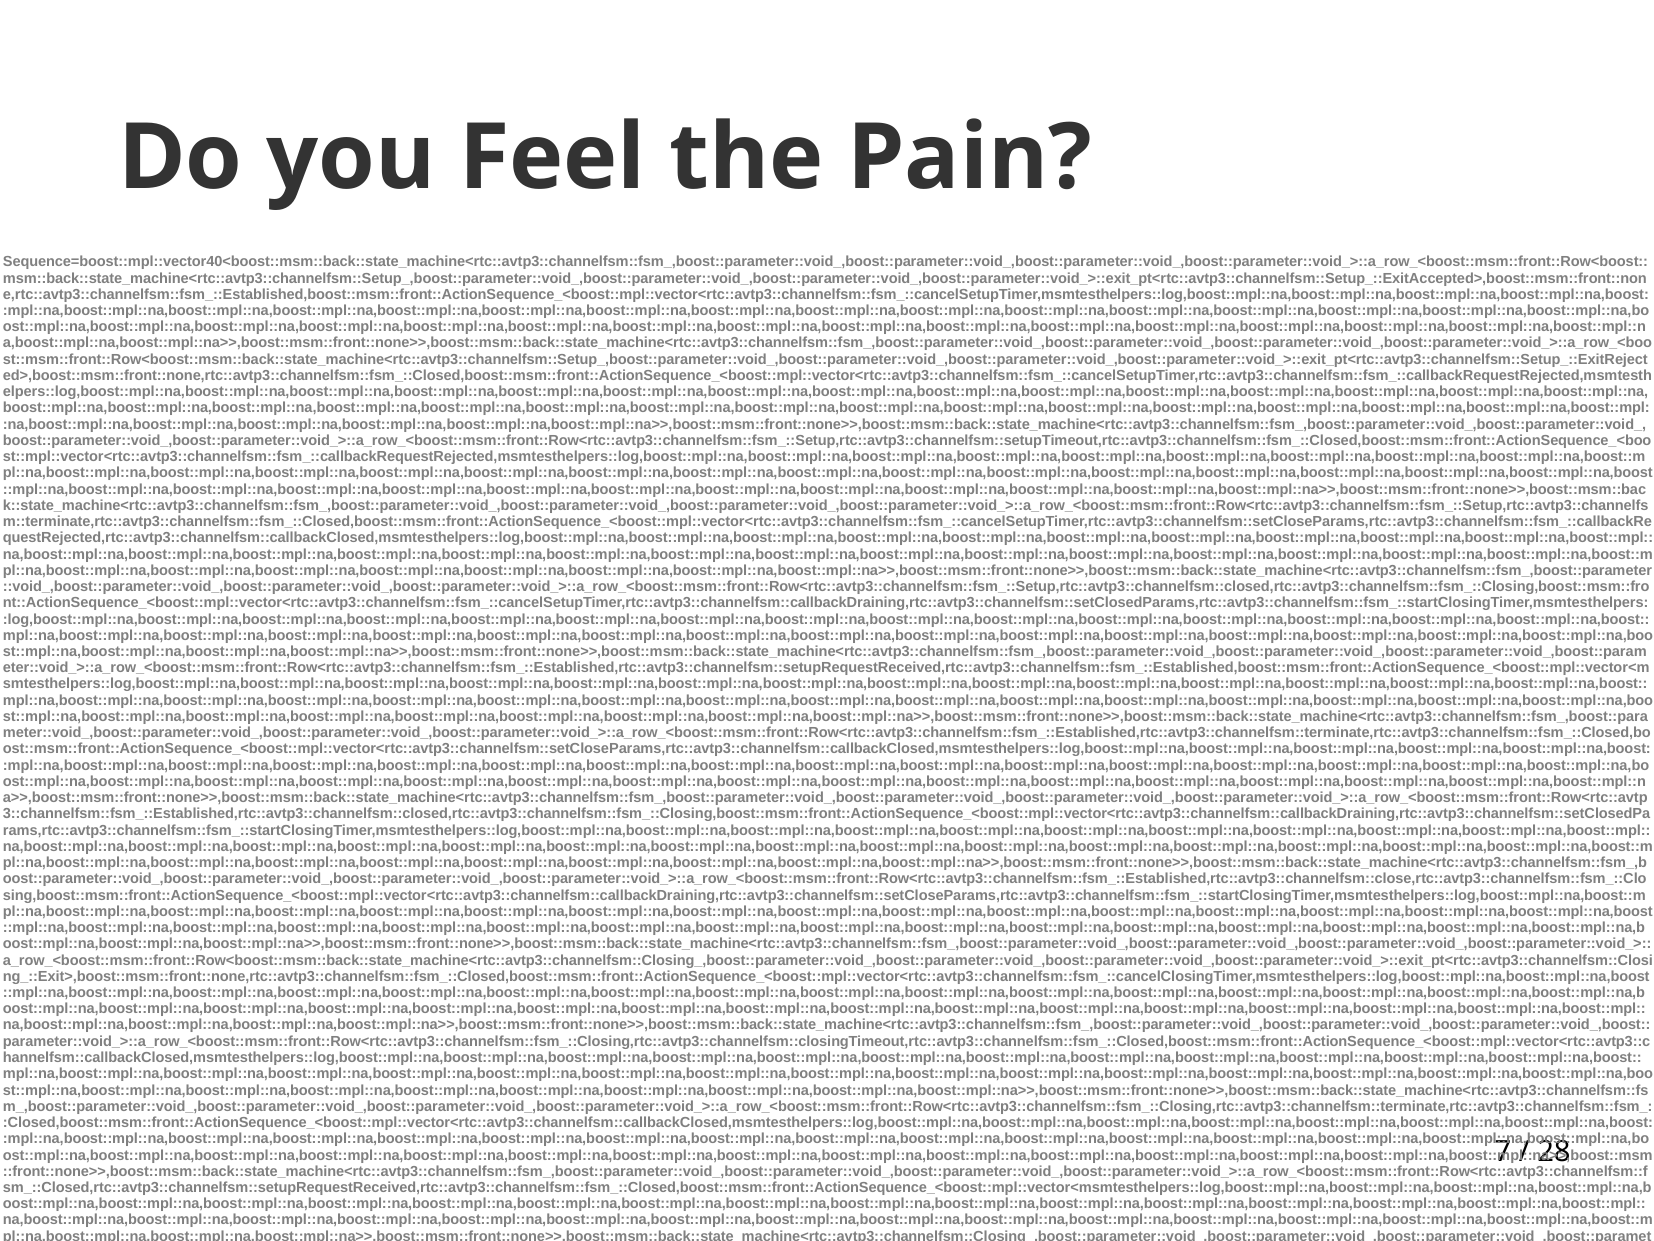

# Do you Feel the Pain?
Sequence=boost::mpl::vector40<boost::msm::back::state_machine<rtc::avtp3::channelfsm::fsm_,boost::parameter::void_,boost::parameter::void_,boost::parameter::void_,boost::parameter::void_>::a_row_<boost::msm::front::Row<boost::msm::back::state_machine<rtc::avtp3::channelfsm::Setup_,boost::parameter::void_,boost::parameter::void_,boost::parameter::void_,boost::parameter::void_>::exit_pt<rtc::avtp3::channelfsm::Setup_::ExitAccepted>,boost::msm::front::none,rtc::avtp3::channelfsm::fsm_::Established,boost::msm::front::ActionSequence_<boost::mpl::vector<rtc::avtp3::channelfsm::fsm_::cancelSetupTimer,msmtesthelpers::log,boost::mpl::na,boost::mpl::na,boost::mpl::na,boost::mpl::na,boost::mpl::na,boost::mpl::na,boost::mpl::na,boost::mpl::na,boost::mpl::na,boost::mpl::na,boost::mpl::na,boost::mpl::na,boost::mpl::na,boost::mpl::na,boost::mpl::na,boost::mpl::na,boost::mpl::na,boost::mpl::na,boost::mpl::na,boost::mpl::na,boost::mpl::na,boost::mpl::na,boost::mpl::na,boost::mpl::na,boost::mpl::na,boost::mpl::na,boost::mpl::na,boost::mpl::na,boost::mpl::na,boost::mpl::na,boost::mpl::na,boost::mpl::na,boost::mpl::na,boost::mpl::na,boost::mpl::na,boost::mpl::na,boost::mpl::na,boost::mpl::na>>,boost::msm::front::none>>,boost::msm::back::state_machine<rtc::avtp3::channelfsm::fsm_,boost::parameter::void_,boost::parameter::void_,boost::parameter::void_,boost::parameter::void_>::a_row_<boost::msm::front::Row<boost::msm::back::state_machine<rtc::avtp3::channelfsm::Setup_,boost::parameter::void_,boost::parameter::void_,boost::parameter::void_,boost::parameter::void_>::exit_pt<rtc::avtp3::channelfsm::Setup_::ExitRejected>,boost::msm::front::none,rtc::avtp3::channelfsm::fsm_::Closed,boost::msm::front::ActionSequence_<boost::mpl::vector<rtc::avtp3::channelfsm::fsm_::cancelSetupTimer,rtc::avtp3::channelfsm::fsm_::callbackRequestRejected,msmtesthelpers::log,boost::mpl::na,boost::mpl::na,boost::mpl::na,boost::mpl::na,boost::mpl::na,boost::mpl::na,boost::mpl::na,boost::mpl::na,boost::mpl::na,boost::mpl::na,boost::mpl::na,boost::mpl::na,boost::mpl::na,boost::mpl::na,boost::mpl::na,boost::mpl::na,boost::mpl::na,boost::mpl::na,boost::mpl::na,boost::mpl::na,boost::mpl::na,boost::mpl::na,boost::mpl::na,boost::mpl::na,boost::mpl::na,boost::mpl::na,boost::mpl::na,boost::mpl::na,boost::mpl::na,boost::mpl::na,boost::mpl::na,boost::mpl::na,boost::mpl::na,boost::mpl::na,boost::mpl::na,boost::mpl::na,boost::mpl::na>>,boost::msm::front::none>>,boost::msm::back::state_machine<rtc::avtp3::channelfsm::fsm_,boost::parameter::void_,boost::parameter::void_,boost::parameter::void_,boost::parameter::void_>::a_row_<boost::msm::front::Row<rtc::avtp3::channelfsm::fsm_::Setup,rtc::avtp3::channelfsm::setupTimeout,rtc::avtp3::channelfsm::fsm_::Closed,boost::msm::front::ActionSequence_<boost::mpl::vector<rtc::avtp3::channelfsm::fsm_::callbackRequestRejected,msmtesthelpers::log,boost::mpl::na,boost::mpl::na,boost::mpl::na,boost::mpl::na,boost::mpl::na,boost::mpl::na,boost::mpl::na,boost::mpl::na,boost::mpl::na,boost::mpl::na,boost::mpl::na,boost::mpl::na,boost::mpl::na,boost::mpl::na,boost::mpl::na,boost::mpl::na,boost::mpl::na,boost::mpl::na,boost::mpl::na,boost::mpl::na,boost::mpl::na,boost::mpl::na,boost::mpl::na,boost::mpl::na,boost::mpl::na,boost::mpl::na,boost::mpl::na,boost::mpl::na,boost::mpl::na,boost::mpl::na,boost::mpl::na,boost::mpl::na,boost::mpl::na,boost::mpl::na,boost::mpl::na,boost::mpl::na,boost::mpl::na,boost::mpl::na>>,boost::msm::front::none>>,boost::msm::back::state_machine<rtc::avtp3::channelfsm::fsm_,boost::parameter::void_,boost::parameter::void_,boost::parameter::void_,boost::parameter::void_>::a_row_<boost::msm::front::Row<rtc::avtp3::channelfsm::fsm_::Setup,rtc::avtp3::channelfsm::terminate,rtc::avtp3::channelfsm::fsm_::Closed,boost::msm::front::ActionSequence_<boost::mpl::vector<rtc::avtp3::channelfsm::fsm_::cancelSetupTimer,rtc::avtp3::channelfsm::setCloseParams,rtc::avtp3::channelfsm::fsm_::callbackRequestRejected,rtc::avtp3::channelfsm::callbackClosed,msmtesthelpers::log,boost::mpl::na,boost::mpl::na,boost::mpl::na,boost::mpl::na,boost::mpl::na,boost::mpl::na,boost::mpl::na,boost::mpl::na,boost::mpl::na,boost::mpl::na,boost::mpl::na,boost::mpl::na,boost::mpl::na,boost::mpl::na,boost::mpl::na,boost::mpl::na,boost::mpl::na,boost::mpl::na,boost::mpl::na,boost::mpl::na,boost::mpl::na,boost::mpl::na,boost::mpl::na,boost::mpl::na,boost::mpl::na,boost::mpl::na,boost::mpl::na,boost::mpl::na,boost::mpl::na,boost::mpl::na,boost::mpl::na,boost::mpl::na,boost::mpl::na,boost::mpl::na,boost::mpl::na>>,boost::msm::front::none>>,boost::msm::back::state_machine<rtc::avtp3::channelfsm::fsm_,boost::parameter::void_,boost::parameter::void_,boost::parameter::void_,boost::parameter::void_>::a_row_<boost::msm::front::Row<rtc::avtp3::channelfsm::fsm_::Setup,rtc::avtp3::channelfsm::closed,rtc::avtp3::channelfsm::fsm_::Closing,boost::msm::front::ActionSequence_<boost::mpl::vector<rtc::avtp3::channelfsm::fsm_::cancelSetupTimer,rtc::avtp3::channelfsm::callbackDraining,rtc::avtp3::channelfsm::setClosedParams,rtc::avtp3::channelfsm::fsm_::startClosingTimer,msmtesthelpers::log,boost::mpl::na,boost::mpl::na,boost::mpl::na,boost::mpl::na,boost::mpl::na,boost::mpl::na,boost::mpl::na,boost::mpl::na,boost::mpl::na,boost::mpl::na,boost::mpl::na,boost::mpl::na,boost::mpl::na,boost::mpl::na,boost::mpl::na,boost::mpl::na,boost::mpl::na,boost::mpl::na,boost::mpl::na,boost::mpl::na,boost::mpl::na,boost::mpl::na,boost::mpl::na,boost::mpl::na,boost::mpl::na,boost::mpl::na,boost::mpl::na,boost::mpl::na,boost::mpl::na,boost::mpl::na,boost::mpl::na,boost::mpl::na,boost::mpl::na,boost::mpl::na,boost::mpl::na>>,boost::msm::front::none>>,boost::msm::back::state_machine<rtc::avtp3::channelfsm::fsm_,boost::parameter::void_,boost::parameter::void_,boost::parameter::void_,boost::parameter::void_>::a_row_<boost::msm::front::Row<rtc::avtp3::channelfsm::fsm_::Established,rtc::avtp3::channelfsm::setupRequestReceived,rtc::avtp3::channelfsm::fsm_::Established,boost::msm::front::ActionSequence_<boost::mpl::vector<msmtesthelpers::log,boost::mpl::na,boost::mpl::na,boost::mpl::na,boost::mpl::na,boost::mpl::na,boost::mpl::na,boost::mpl::na,boost::mpl::na,boost::mpl::na,boost::mpl::na,boost::mpl::na,boost::mpl::na,boost::mpl::na,boost::mpl::na,boost::mpl::na,boost::mpl::na,boost::mpl::na,boost::mpl::na,boost::mpl::na,boost::mpl::na,boost::mpl::na,boost::mpl::na,boost::mpl::na,boost::mpl::na,boost::mpl::na,boost::mpl::na,boost::mpl::na,boost::mpl::na,boost::mpl::na,boost::mpl::na,boost::mpl::na,boost::mpl::na,boost::mpl::na,boost::mpl::na,boost::mpl::na,boost::mpl::na,boost::mpl::na,boost::mpl::na,boost::mpl::na>>,boost::msm::front::none>>,boost::msm::back::state_machine<rtc::avtp3::channelfsm::fsm_,boost::parameter::void_,boost::parameter::void_,boost::parameter::void_,boost::parameter::void_>::a_row_<boost::msm::front::Row<rtc::avtp3::channelfsm::fsm_::Established,rtc::avtp3::channelfsm::terminate,rtc::avtp3::channelfsm::fsm_::Closed,boost::msm::front::ActionSequence_<boost::mpl::vector<rtc::avtp3::channelfsm::setCloseParams,rtc::avtp3::channelfsm::callbackClosed,msmtesthelpers::log,boost::mpl::na,boost::mpl::na,boost::mpl::na,boost::mpl::na,boost::mpl::na,boost::mpl::na,boost::mpl::na,boost::mpl::na,boost::mpl::na,boost::mpl::na,boost::mpl::na,boost::mpl::na,boost::mpl::na,boost::mpl::na,boost::mpl::na,boost::mpl::na,boost::mpl::na,boost::mpl::na,boost::mpl::na,boost::mpl::na,boost::mpl::na,boost::mpl::na,boost::mpl::na,boost::mpl::na,boost::mpl::na,boost::mpl::na,boost::mpl::na,boost::mpl::na,boost::mpl::na,boost::mpl::na,boost::mpl::na,boost::mpl::na,boost::mpl::na,boost::mpl::na,boost::mpl::na,boost::mpl::na,boost::mpl::na>>,boost::msm::front::none>>,boost::msm::back::state_machine<rtc::avtp3::channelfsm::fsm_,boost::parameter::void_,boost::parameter::void_,boost::parameter::void_,boost::parameter::void_>::a_row_<boost::msm::front::Row<rtc::avtp3::channelfsm::fsm_::Established,rtc::avtp3::channelfsm::closed,rtc::avtp3::channelfsm::fsm_::Closing,boost::msm::front::ActionSequence_<boost::mpl::vector<rtc::avtp3::channelfsm::callbackDraining,rtc::avtp3::channelfsm::setClosedParams,rtc::avtp3::channelfsm::fsm_::startClosingTimer,msmtesthelpers::log,boost::mpl::na,boost::mpl::na,boost::mpl::na,boost::mpl::na,boost::mpl::na,boost::mpl::na,boost::mpl::na,boost::mpl::na,boost::mpl::na,boost::mpl::na,boost::mpl::na,boost::mpl::na,boost::mpl::na,boost::mpl::na,boost::mpl::na,boost::mpl::na,boost::mpl::na,boost::mpl::na,boost::mpl::na,boost::mpl::na,boost::mpl::na,boost::mpl::na,boost::mpl::na,boost::mpl::na,boost::mpl::na,boost::mpl::na,boost::mpl::na,boost::mpl::na,boost::mpl::na,boost::mpl::na,boost::mpl::na,boost::mpl::na,boost::mpl::na,boost::mpl::na,boost::mpl::na,boost::mpl::na>>,boost::msm::front::none>>,boost::msm::back::state_machine<rtc::avtp3::channelfsm::fsm_,boost::parameter::void_,boost::parameter::void_,boost::parameter::void_,boost::parameter::void_>::a_row_<boost::msm::front::Row<rtc::avtp3::channelfsm::fsm_::Established,rtc::avtp3::channelfsm::close,rtc::avtp3::channelfsm::fsm_::Closing,boost::msm::front::ActionSequence_<boost::mpl::vector<rtc::avtp3::channelfsm::callbackDraining,rtc::avtp3::channelfsm::setCloseParams,rtc::avtp3::channelfsm::fsm_::startClosingTimer,msmtesthelpers::log,boost::mpl::na,boost::mpl::na,boost::mpl::na,boost::mpl::na,boost::mpl::na,boost::mpl::na,boost::mpl::na,boost::mpl::na,boost::mpl::na,boost::mpl::na,boost::mpl::na,boost::mpl::na,boost::mpl::na,boost::mpl::na,boost::mpl::na,boost::mpl::na,boost::mpl::na,boost::mpl::na,boost::mpl::na,boost::mpl::na,boost::mpl::na,boost::mpl::na,boost::mpl::na,boost::mpl::na,boost::mpl::na,boost::mpl::na,boost::mpl::na,boost::mpl::na,boost::mpl::na,boost::mpl::na,boost::mpl::na,boost::mpl::na,boost::mpl::na,boost::mpl::na,boost::mpl::na,boost::mpl::na>>,boost::msm::front::none>>,boost::msm::back::state_machine<rtc::avtp3::channelfsm::fsm_,boost::parameter::void_,boost::parameter::void_,boost::parameter::void_,boost::parameter::void_>::a_row_<boost::msm::front::Row<boost::msm::back::state_machine<rtc::avtp3::channelfsm::Closing_,boost::parameter::void_,boost::parameter::void_,boost::parameter::void_,boost::parameter::void_>::exit_pt<rtc::avtp3::channelfsm::Closing_::Exit>,boost::msm::front::none,rtc::avtp3::channelfsm::fsm_::Closed,boost::msm::front::ActionSequence_<boost::mpl::vector<rtc::avtp3::channelfsm::fsm_::cancelClosingTimer,msmtesthelpers::log,boost::mpl::na,boost::mpl::na,boost::mpl::na,boost::mpl::na,boost::mpl::na,boost::mpl::na,boost::mpl::na,boost::mpl::na,boost::mpl::na,boost::mpl::na,boost::mpl::na,boost::mpl::na,boost::mpl::na,boost::mpl::na,boost::mpl::na,boost::mpl::na,boost::mpl::na,boost::mpl::na,boost::mpl::na,boost::mpl::na,boost::mpl::na,boost::mpl::na,boost::mpl::na,boost::mpl::na,boost::mpl::na,boost::mpl::na,boost::mpl::na,boost::mpl::na,boost::mpl::na,boost::mpl::na,boost::mpl::na,boost::mpl::na,boost::mpl::na,boost::mpl::na,boost::mpl::na,boost::mpl::na,boost::mpl::na,boost::mpl::na>>,boost::msm::front::none>>,boost::msm::back::state_machine<rtc::avtp3::channelfsm::fsm_,boost::parameter::void_,boost::parameter::void_,boost::parameter::void_,boost::parameter::void_>::a_row_<boost::msm::front::Row<rtc::avtp3::channelfsm::fsm_::Closing,rtc::avtp3::channelfsm::closingTimeout,rtc::avtp3::channelfsm::fsm_::Closed,boost::msm::front::ActionSequence_<boost::mpl::vector<rtc::avtp3::channelfsm::callbackClosed,msmtesthelpers::log,boost::mpl::na,boost::mpl::na,boost::mpl::na,boost::mpl::na,boost::mpl::na,boost::mpl::na,boost::mpl::na,boost::mpl::na,boost::mpl::na,boost::mpl::na,boost::mpl::na,boost::mpl::na,boost::mpl::na,boost::mpl::na,boost::mpl::na,boost::mpl::na,boost::mpl::na,boost::mpl::na,boost::mpl::na,boost::mpl::na,boost::mpl::na,boost::mpl::na,boost::mpl::na,boost::mpl::na,boost::mpl::na,boost::mpl::na,boost::mpl::na,boost::mpl::na,boost::mpl::na,boost::mpl::na,boost::mpl::na,boost::mpl::na,boost::mpl::na,boost::mpl::na,boost::mpl::na,boost::mpl::na,boost::mpl::na,boost::mpl::na>>,boost::msm::front::none>>,boost::msm::back::state_machine<rtc::avtp3::channelfsm::fsm_,boost::parameter::void_,boost::parameter::void_,boost::parameter::void_,boost::parameter::void_>::a_row_<boost::msm::front::Row<rtc::avtp3::channelfsm::fsm_::Closing,rtc::avtp3::channelfsm::terminate,rtc::avtp3::channelfsm::fsm_::Closed,boost::msm::front::ActionSequence_<boost::mpl::vector<rtc::avtp3::channelfsm::callbackClosed,msmtesthelpers::log,boost::mpl::na,boost::mpl::na,boost::mpl::na,boost::mpl::na,boost::mpl::na,boost::mpl::na,boost::mpl::na,boost::mpl::na,boost::mpl::na,boost::mpl::na,boost::mpl::na,boost::mpl::na,boost::mpl::na,boost::mpl::na,boost::mpl::na,boost::mpl::na,boost::mpl::na,boost::mpl::na,boost::mpl::na,boost::mpl::na,boost::mpl::na,boost::mpl::na,boost::mpl::na,boost::mpl::na,boost::mpl::na,boost::mpl::na,boost::mpl::na,boost::mpl::na,boost::mpl::na,boost::mpl::na,boost::mpl::na,boost::mpl::na,boost::mpl::na,boost::mpl::na,boost::mpl::na,boost::mpl::na,boost::mpl::na,boost::mpl::na>>,boost::msm::front::none>>,boost::msm::back::state_machine<rtc::avtp3::channelfsm::fsm_,boost::parameter::void_,boost::parameter::void_,boost::parameter::void_,boost::parameter::void_>::a_row_<boost::msm::front::Row<rtc::avtp3::channelfsm::fsm_::Closed,rtc::avtp3::channelfsm::setupRequestReceived,rtc::avtp3::channelfsm::fsm_::Closed,boost::msm::front::ActionSequence_<boost::mpl::vector<msmtesthelpers::log,boost::mpl::na,boost::mpl::na,boost::mpl::na,boost::mpl::na,boost::mpl::na,boost::mpl::na,boost::mpl::na,boost::mpl::na,boost::mpl::na,boost::mpl::na,boost::mpl::na,boost::mpl::na,boost::mpl::na,boost::mpl::na,boost::mpl::na,boost::mpl::na,boost::mpl::na,boost::mpl::na,boost::mpl::na,boost::mpl::na,boost::mpl::na,boost::mpl::na,boost::mpl::na,boost::mpl::na,boost::mpl::na,boost::mpl::na,boost::mpl::na,boost::mpl::na,boost::mpl::na,boost::mpl::na,boost::mpl::na,boost::mpl::na,boost::mpl::na,boost::mpl::na,boost::mpl::na,boost::mpl::na,boost::mpl::na,boost::mpl::na,boost::mpl::na>>,boost::msm::front::none>>,boost::msm::back::state_machine<rtc::avtp3::channelfsm::Closing_,boost::parameter::void_,boost::parameter::void_,boost::parameter::void_,boost::parameter::void_>::a_row_<boost::msm::front::Row<rtc::avtp3::channelfsm::Closing_::Start,boost::msm::front::none,rtc::avtp3::channelfsm::Closing_::WaitForDrained,boost::msm::front::ActionSequence_<boost::mpl::vector<msmtesthelpers::log,boost::mpl::na,boost::mpl::na,boost::mpl::na,boost::mpl::na,boost::mpl::na,boost::mpl::na,boost::mpl::na,boost::mpl::na,boost::mpl::na,boost::mpl::na,boost::mpl::na,boost::mpl::na,boost::mpl::na,boost::mpl::na,boost::mpl::na,boost::mpl::na,boost::mpl::na,boost::mpl::na,boost::mpl::na,boost::mpl::na,boost::mpl::na,boost::mpl::na,boost::mpl::na,boost::mpl::na,boost::mpl::na,boost::mpl::na,boost::mpl::na,boost::mpl::na,boost::mpl::na,boost::mpl::na,boost::mpl::na,boost::mpl::na,boost::mpl::na,boost::mpl::na,boost::mpl::na,boost::mpl::na,boost::mpl::na,boost::mpl::na,boost::mpl::na>>,boost::msm::front::none>>,boost::msm::back::state_machine<rtc::avtp3::channelfsm::Closing_,boost::parameter::void_,boost::parameter::void_,boost::parameter::void_,boost::parameter::void_>::a_row_<boost::msm::front::Row<rtc::avtp3::channelfsm::Closing_::WaitForDrained,rtc::avtp3::channelfsm::drained,rtc::avtp3::channelfsm::Closing_::WaitForClosedMessageAck,boost::msm::front::ActionSequence_<boost::mpl::vector<msmtesthelpers::log,boost::mpl::na,boost::mpl::na,boost::mpl::na,boost::mpl::na,boost::mpl::na,boost::mpl::na,boost::mpl::na,boost::mpl::na,boost::mpl::na,boost::mpl::na,boost::mpl::na,boost::mpl::na,boost::mpl::na,boost::mpl::na,boost::mpl::na,boost::mpl::na,boost::mpl::na,boost::mpl::na,boost::mpl::na,boost::mpl::na,boost::mpl::na,boost::mpl::na,boost::mpl::na,boost::mpl::na,boost::mpl::na,boost::mpl::na,boost::mpl::na,boost::mpl::na,boost::mpl::na,boost::mpl::na,boost::mpl::na,boost::mpl::na,boost::mpl::na,boost::mpl::na,boost::mpl::na,boost::mpl::na,boost::mpl::na,boost::mpl::na,boost::mpl::na>>,boost::msm::front::none>>,boost::msm::back::state_machine<rtc::avtp3::channelfsm::Closing_,boost::parameter::void_,boost::parameter::void_,boost::parameter::void_,boost::parameter::void_>::a_row_<boost::msm::front::Row<rtc::avtp3::channelfsm::Closing_::WaitForDrained,rtc::avtp3::channelfsm::close,rtc::avtp3::channelfsm::Closing_::W
7